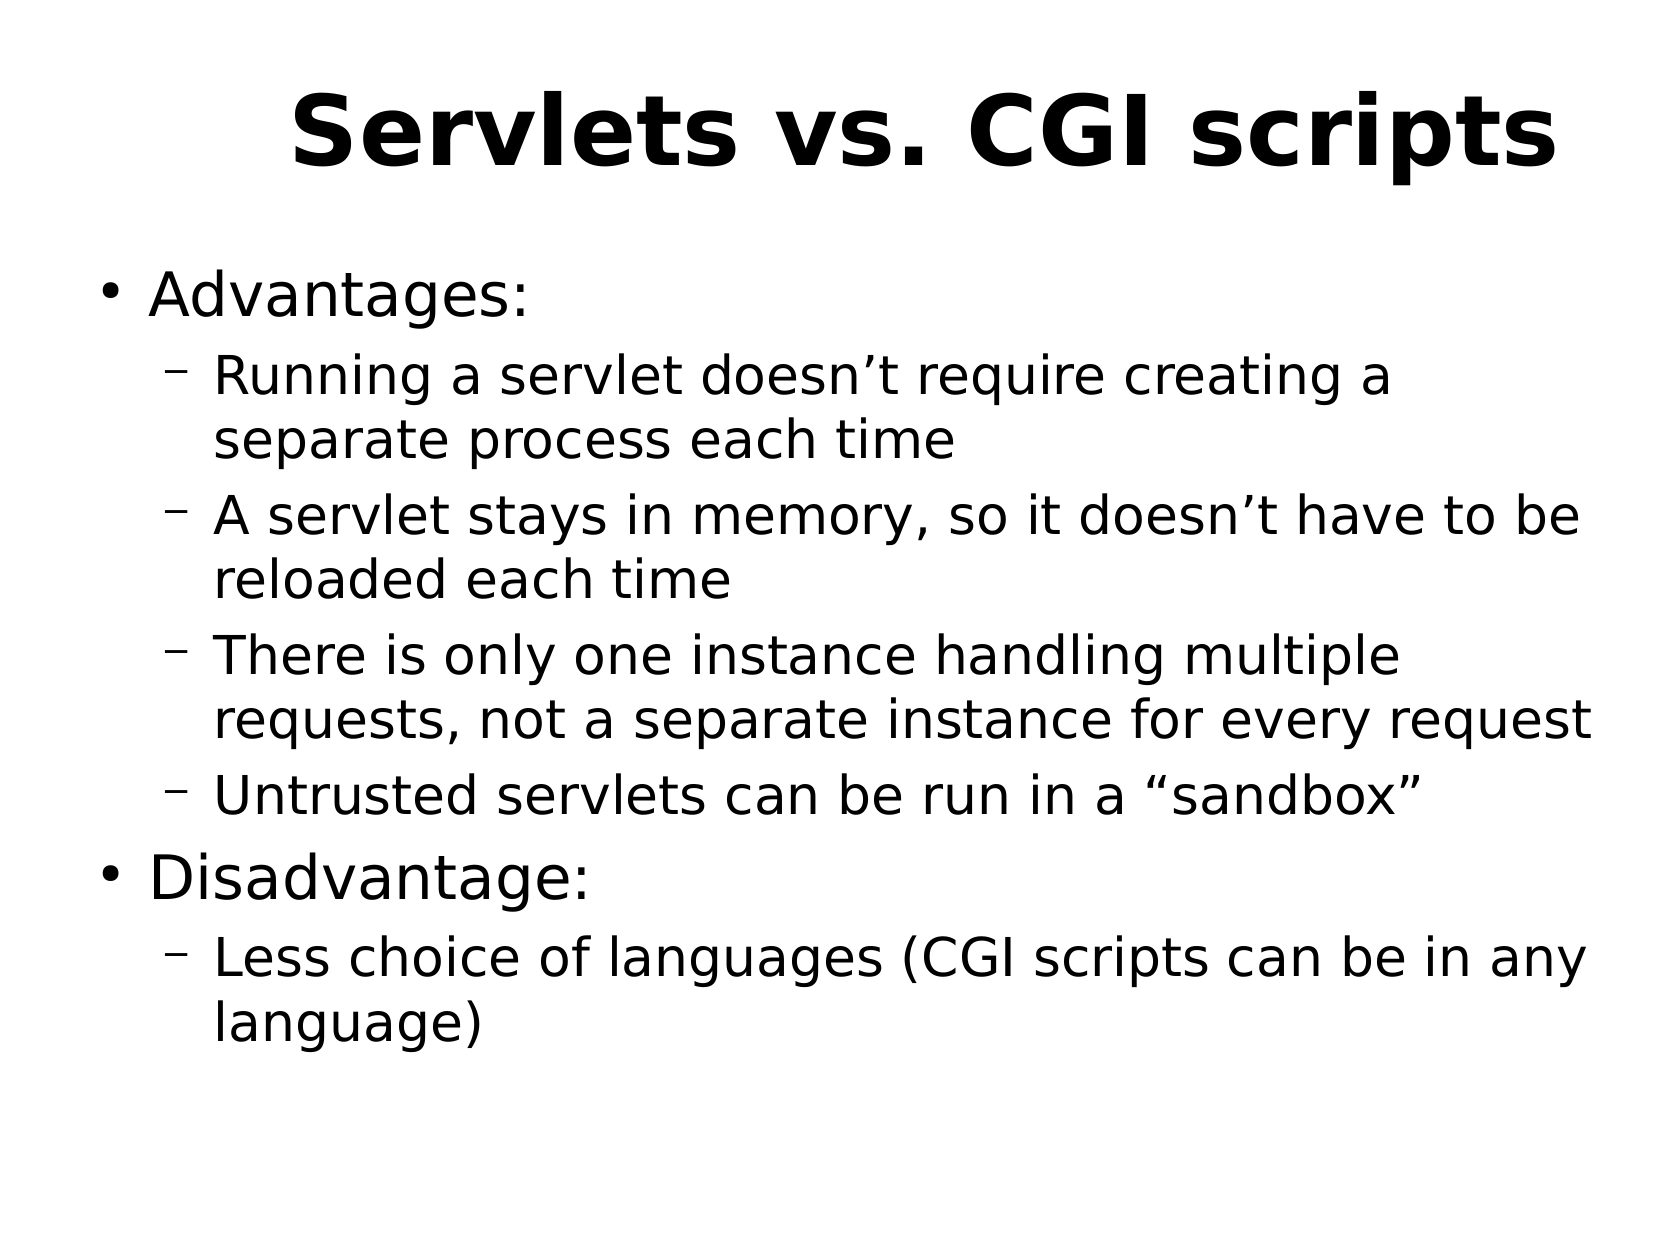

# Servlets vs. CGI scripts
Advantages:
Running a servlet doesn’t require creating a separate process each time
A servlet stays in memory, so it doesn’t have to be reloaded each time
There is only one instance handling multiple requests, not a separate instance for every request
Untrusted servlets can be run in a “sandbox”
Disadvantage:
Less choice of languages (CGI scripts can be in any language)